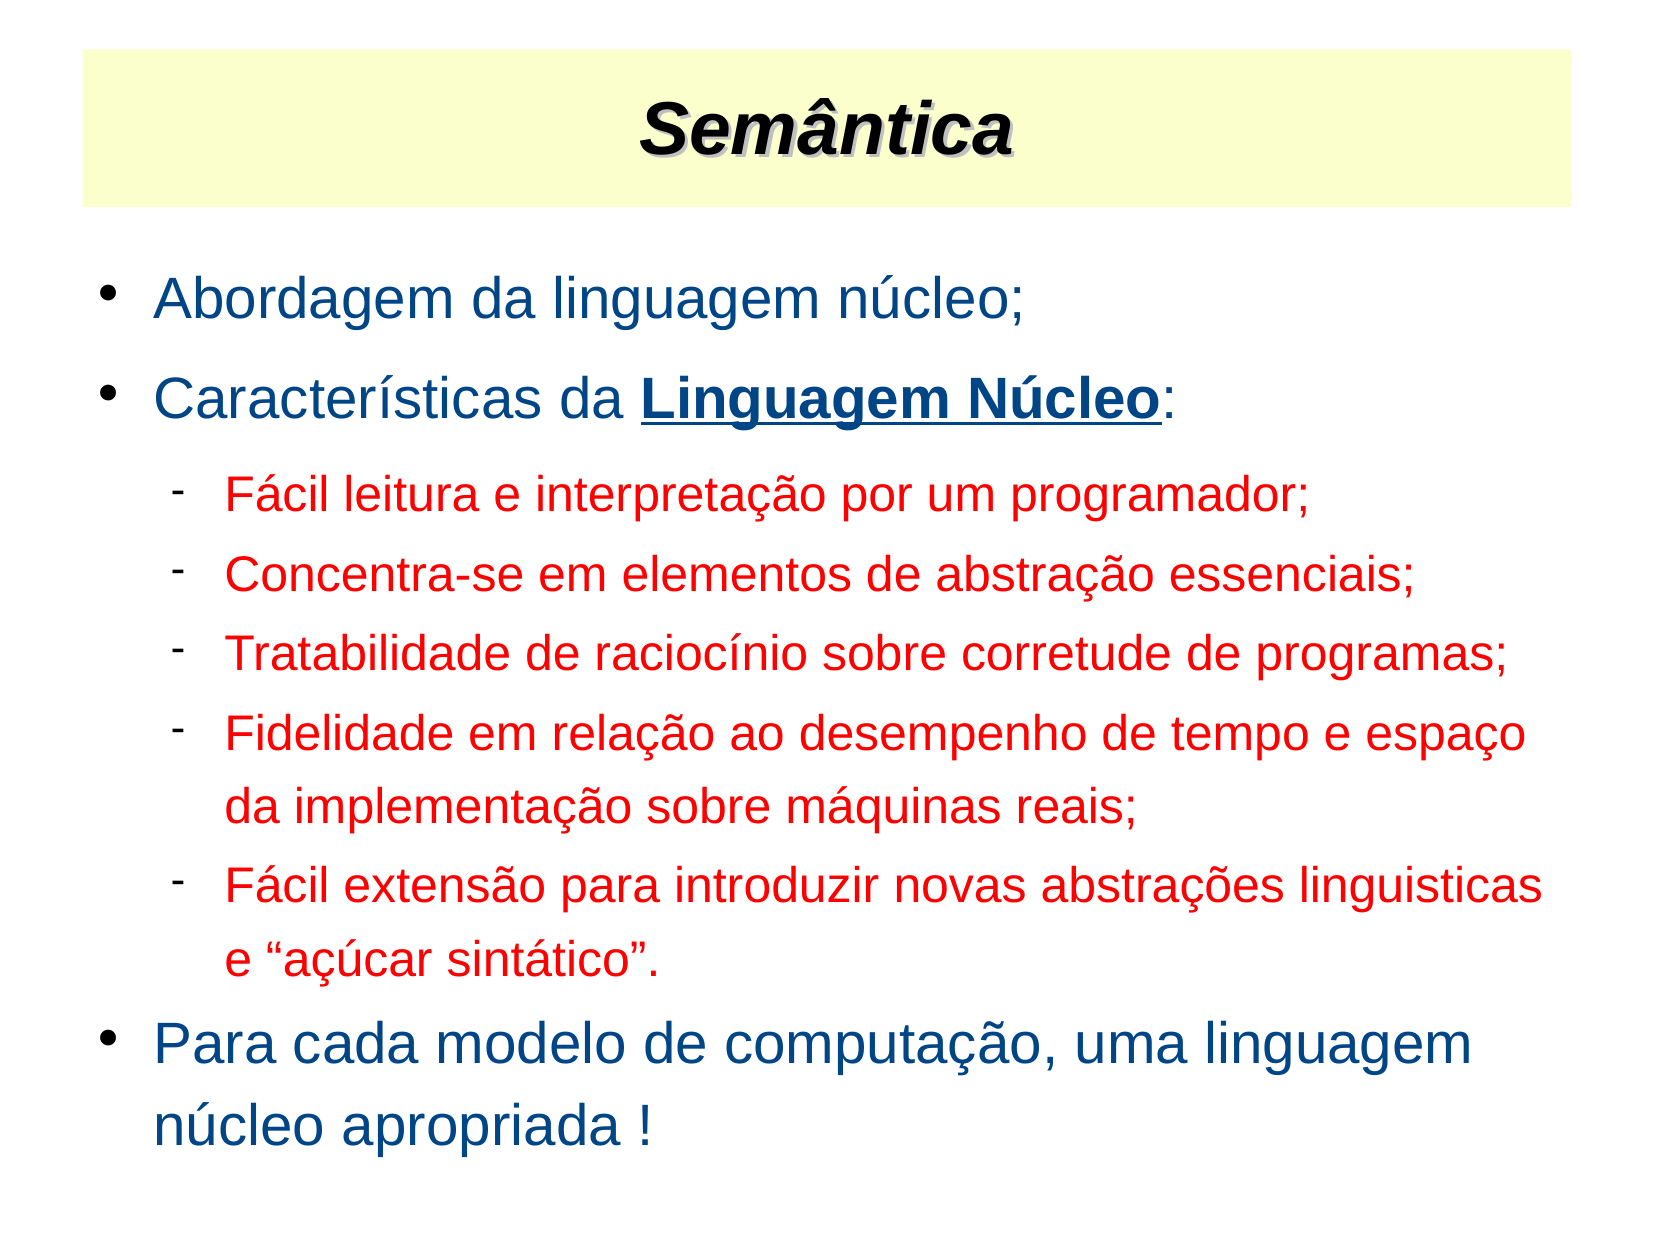

# Semântica
Abordagem da linguagem núcleo;
Características da Linguagem Núcleo:
Fácil leitura e interpretação por um programador;
Concentra-se em elementos de abstração essenciais;
Tratabilidade de raciocínio sobre corretude de programas;
Fidelidade em relação ao desempenho de tempo e espaço da implementação sobre máquinas reais;
Fácil extensão para introduzir novas abstrações linguisticas e “açúcar sintático”.
Para cada modelo de computação, uma linguagem núcleo apropriada !